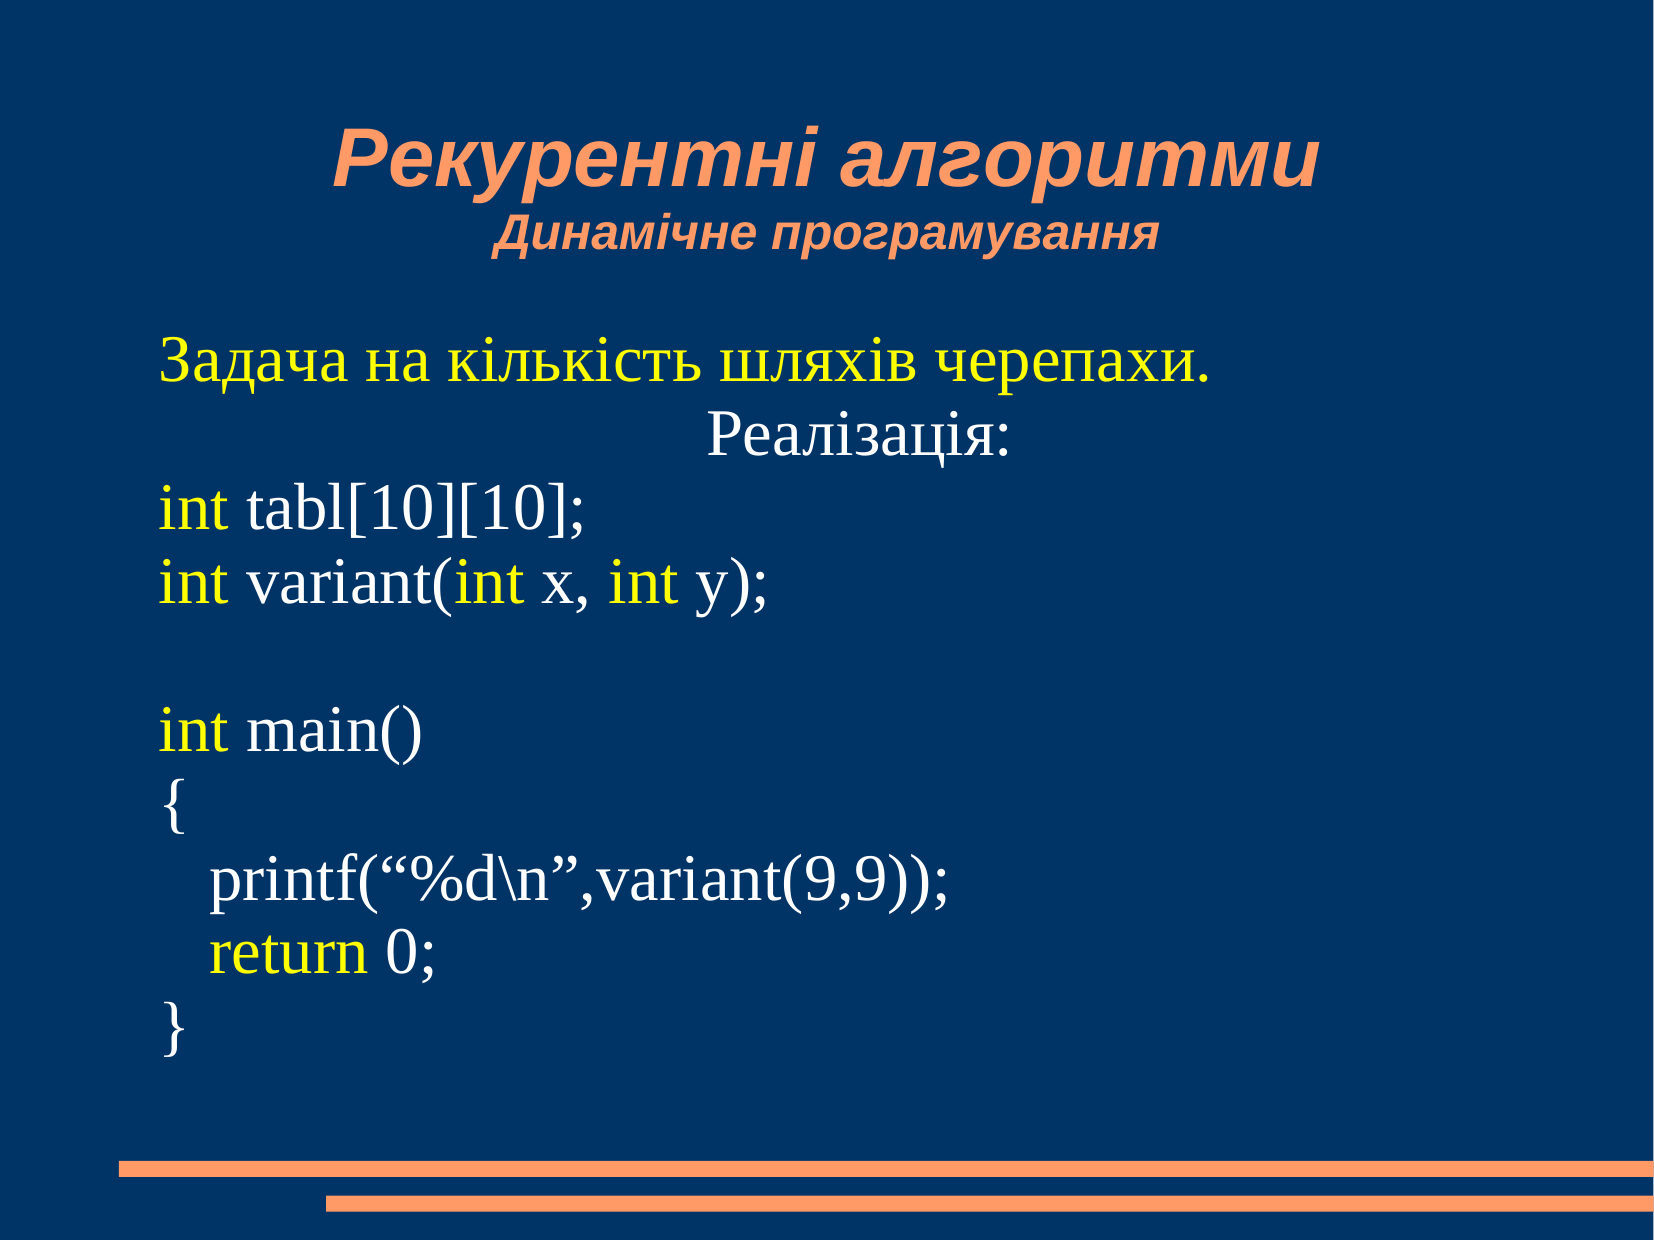

Рекурентні алгоритми
Динамічне програмування
# Задача на кількість шляхів черепахи.
Реалізація:
int tabl[10][10];
int variant(int x, int y);
int main()
{
 printf(“%d\n”,variant(9,9));
 return 0;
}